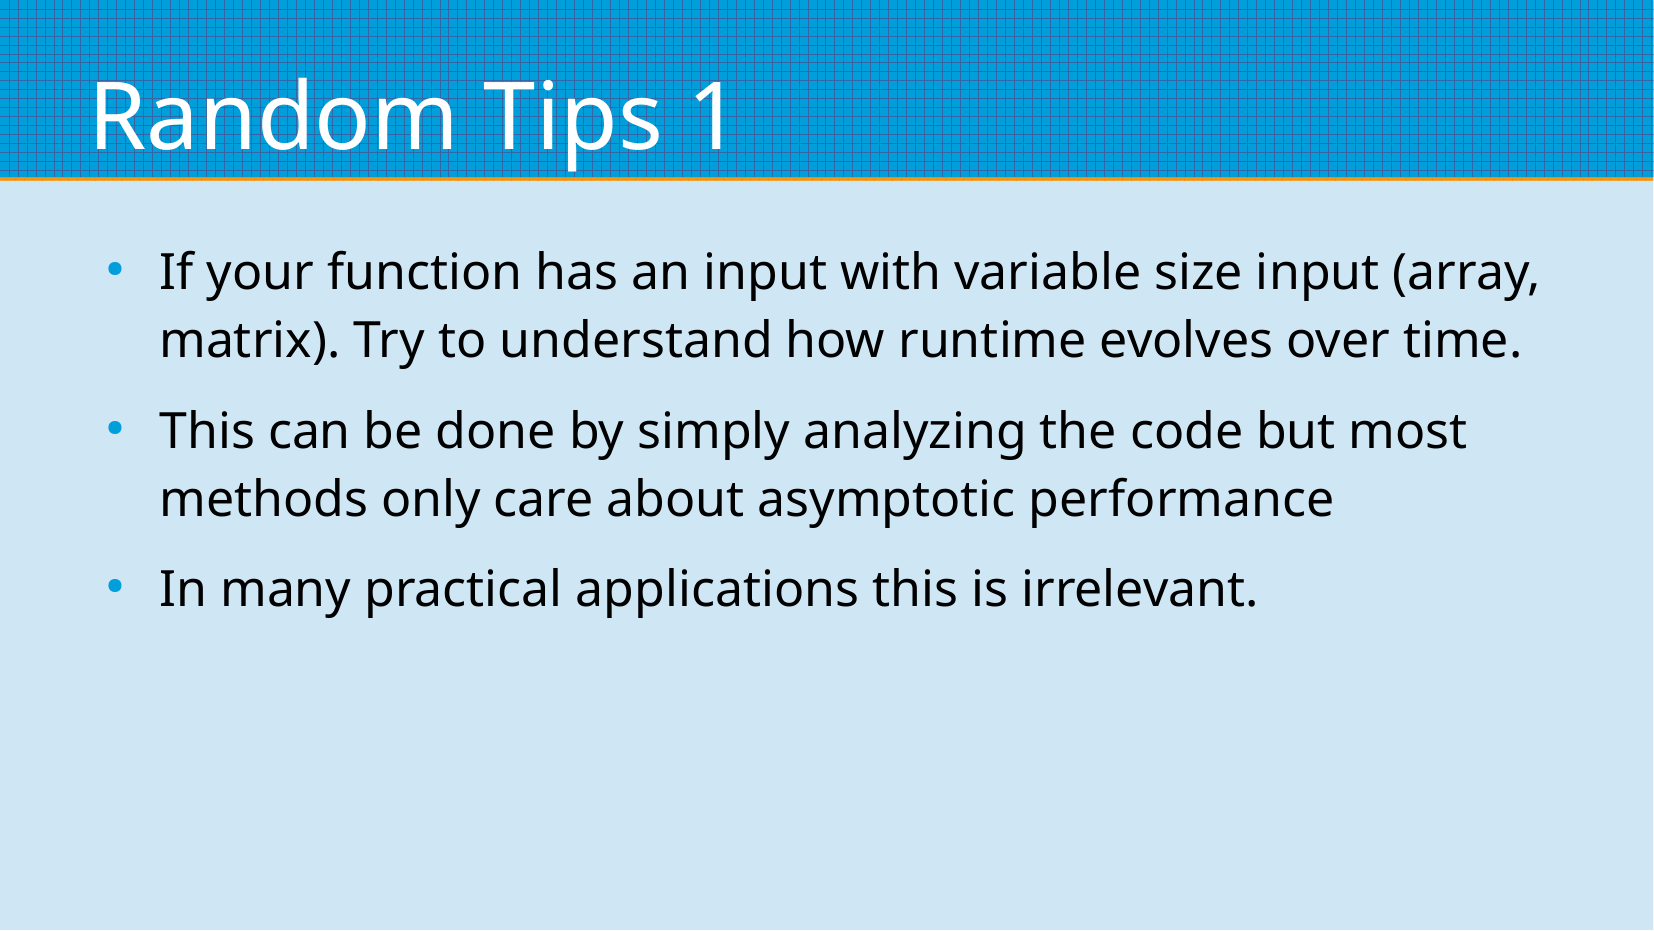

# Random Tips 1
If your function has an input with variable size input (array, matrix). Try to understand how runtime evolves over time.
This can be done by simply analyzing the code but most methods only care about asymptotic performance
In many practical applications this is irrelevant.